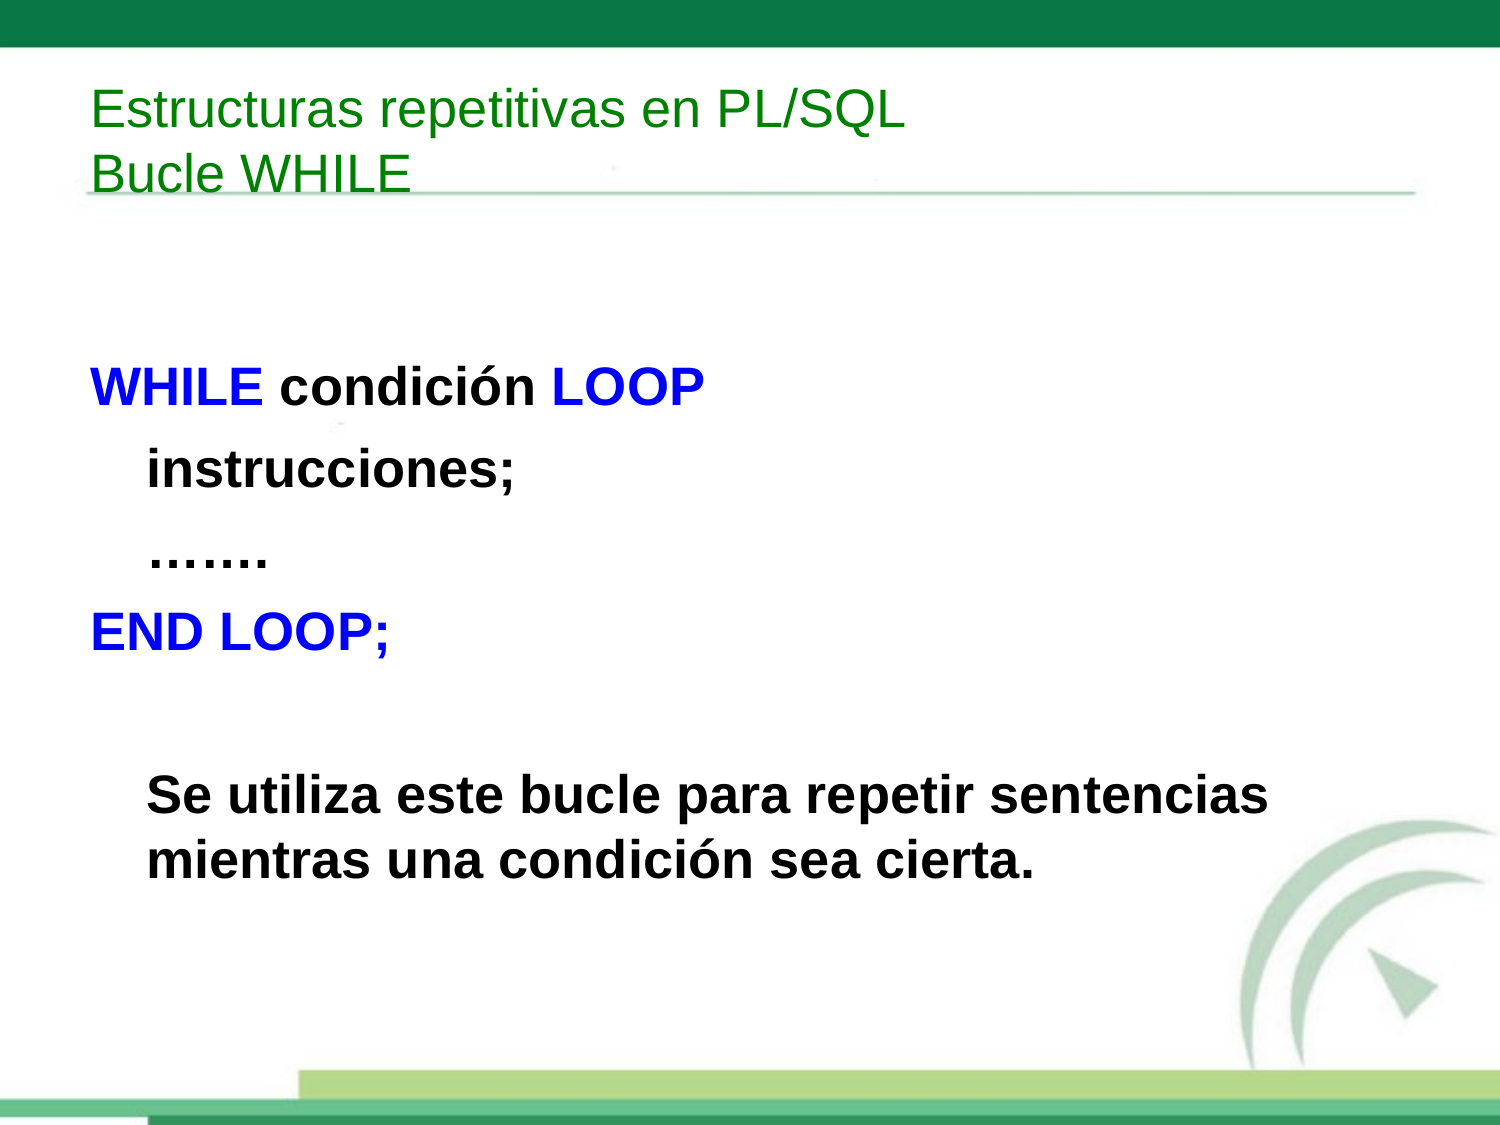

# Estructuras repetitivas en PL/SQL Bucle WHILE
WHILE condición LOOP
	instrucciones;
	…….
END LOOP;
Se utiliza este bucle para repetir sentencias mientras una condición sea cierta.